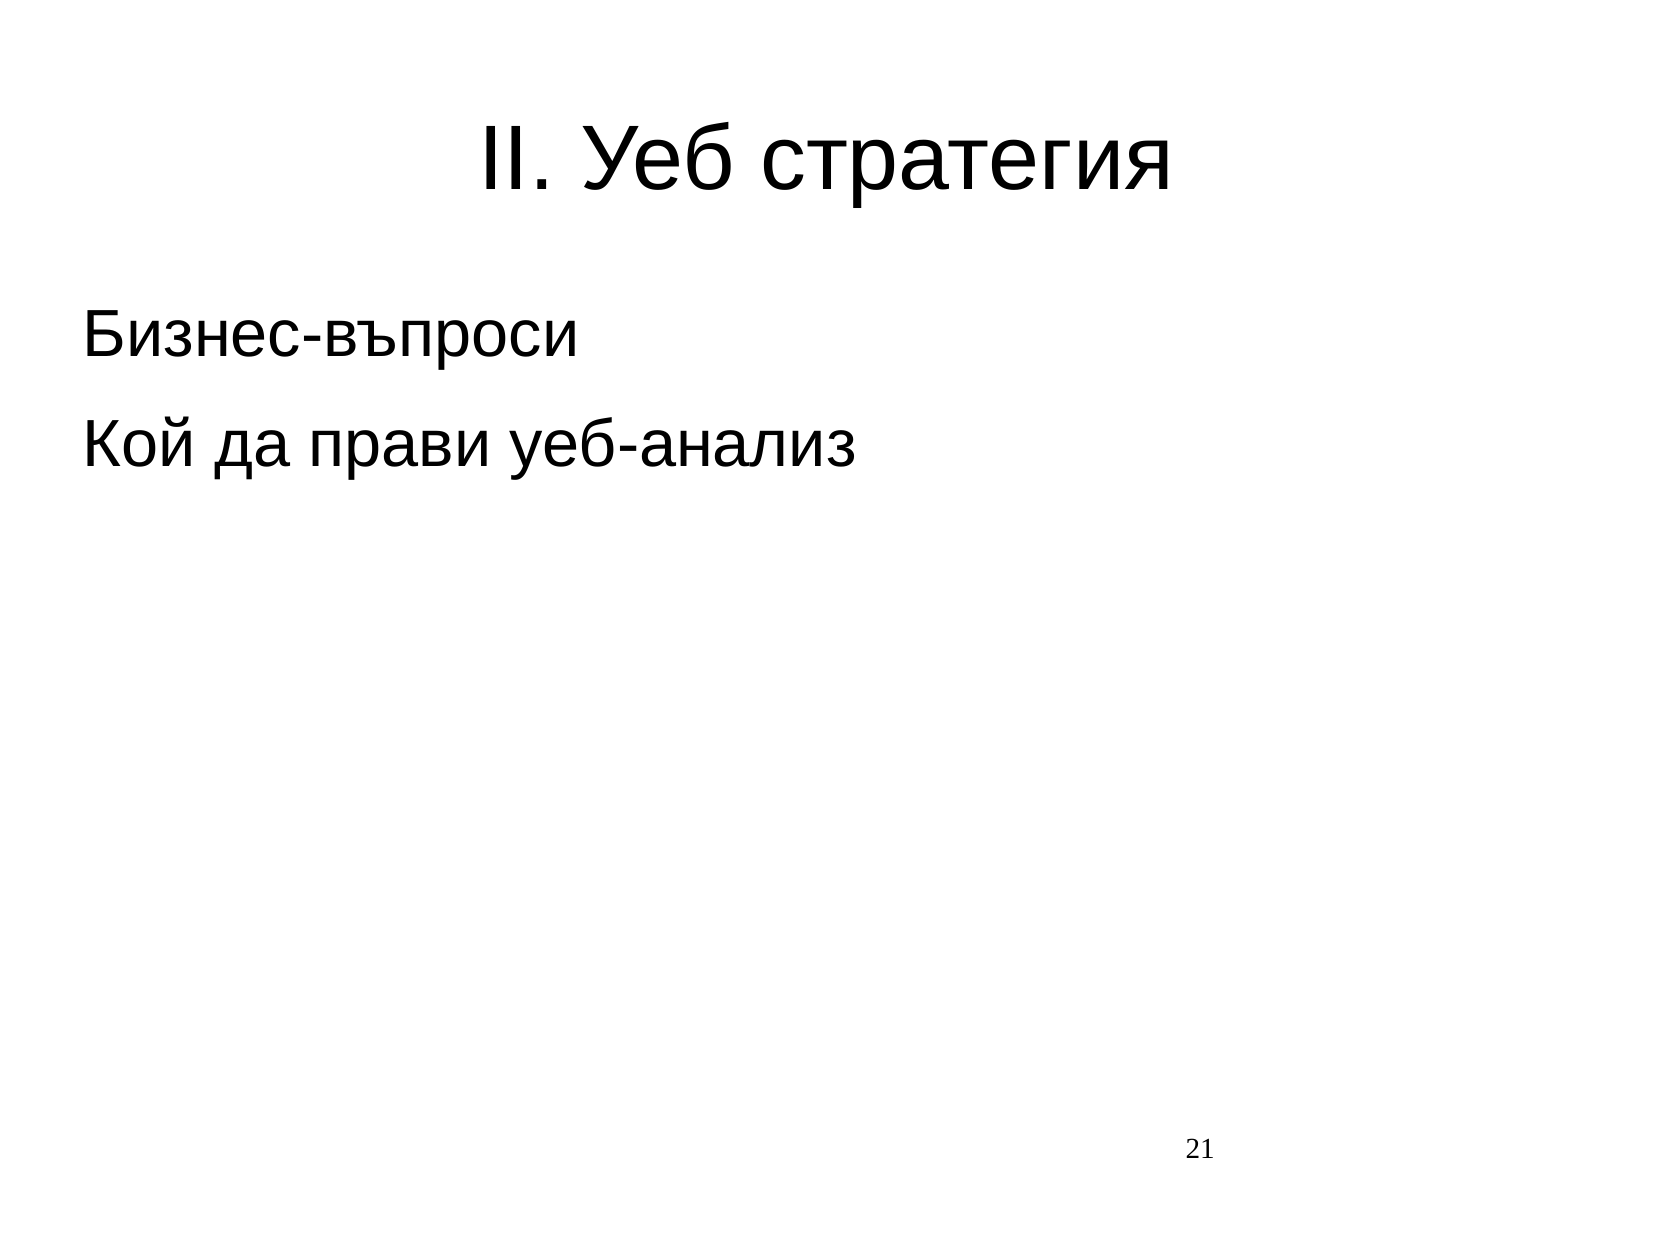

# II. Уеб стратегия
Бизнес-въпроси
Кой да прави уеб-анализ
19